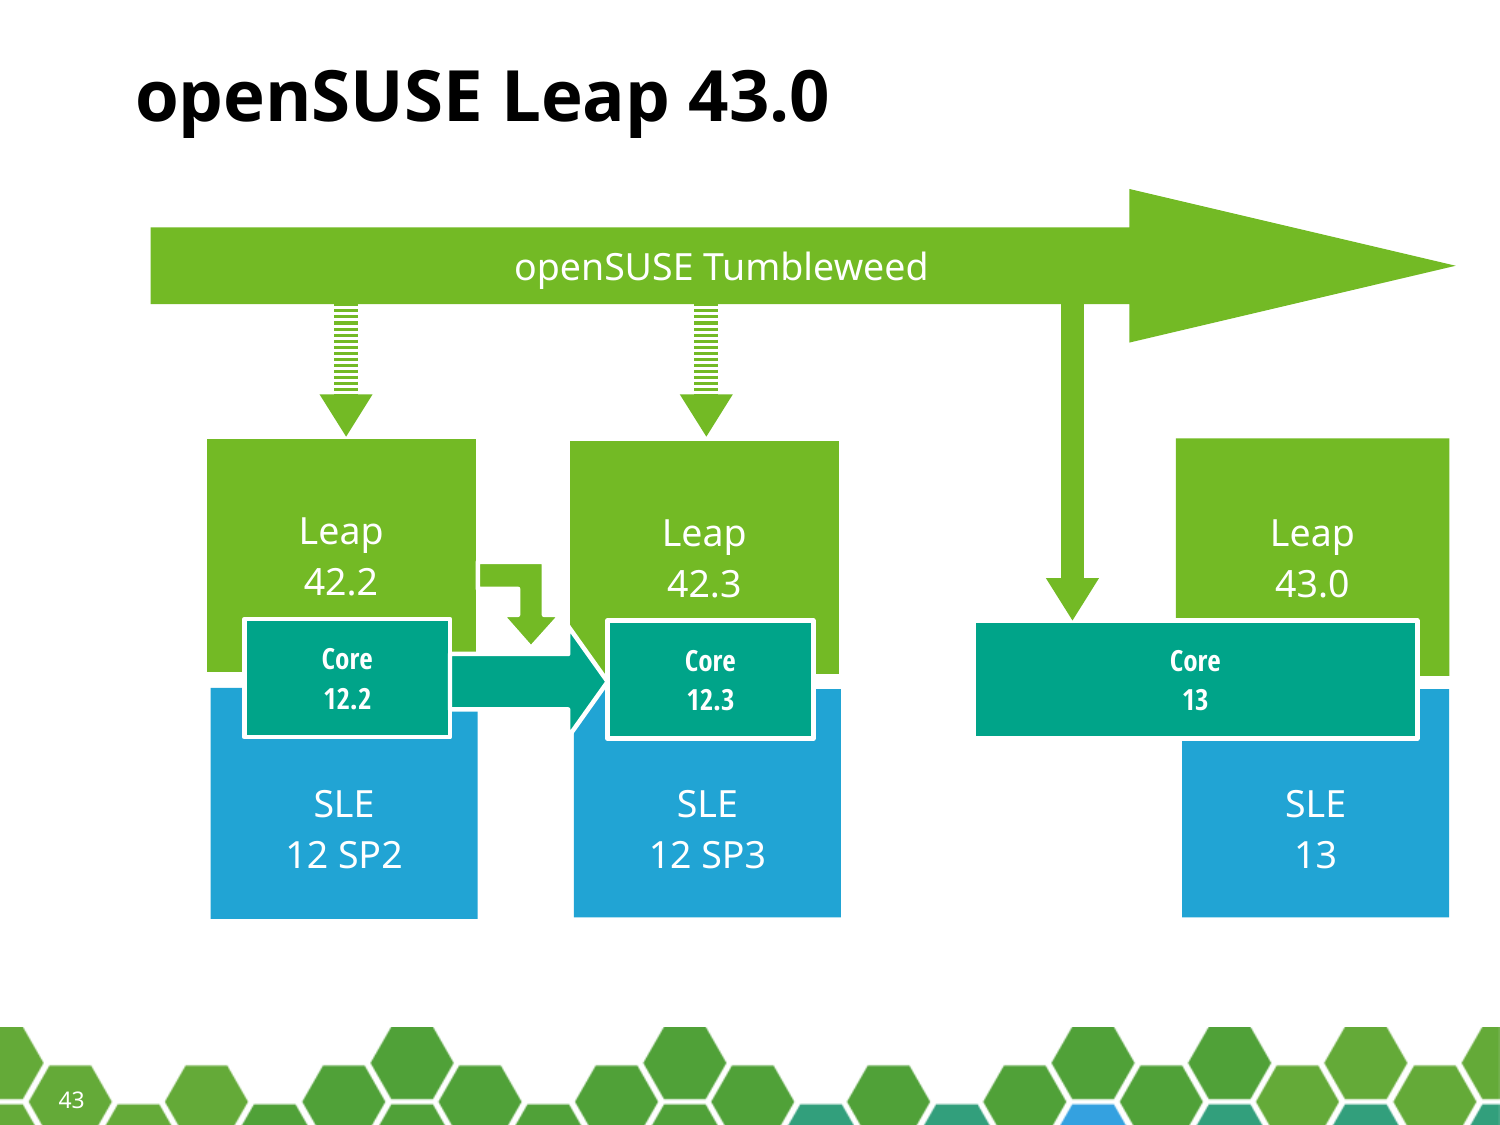

# openSUSE Leap 43.0
openSUSE Tumbleweed
Leap
42.2
Leap
42.3
Leap
43.0
Core
12.2
Core
12.3
Core
13
SLE
12 SP2
SLE
12 SP3
SLE
13